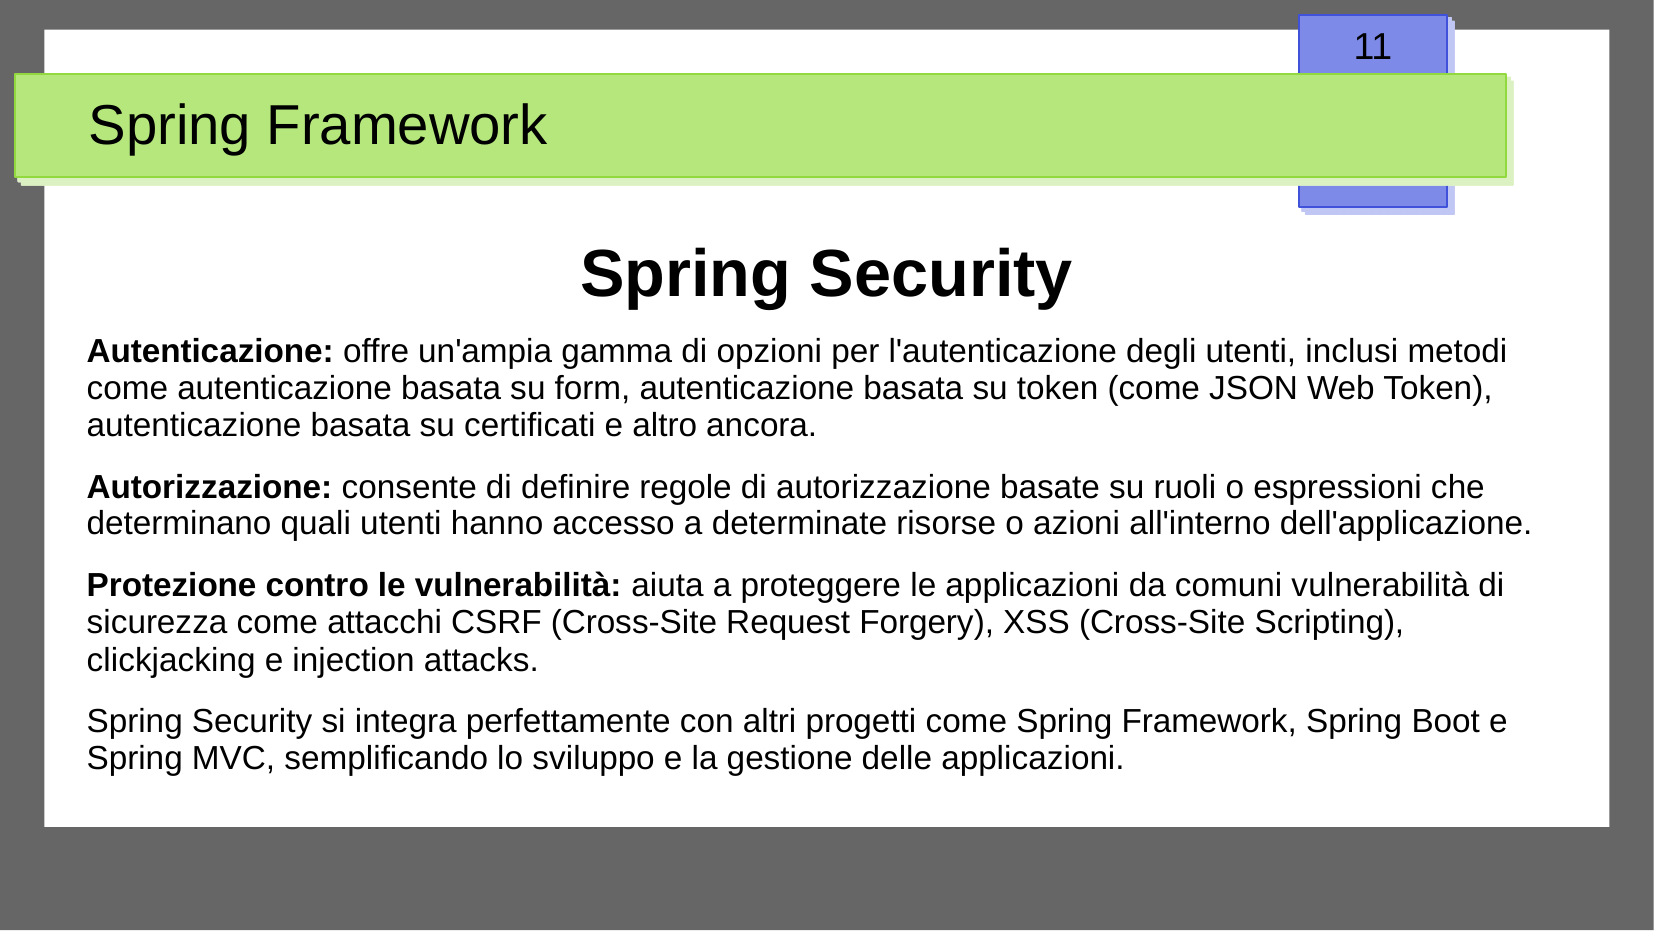

# Spring Framework
Spring Security
Autenticazione: offre un'ampia gamma di opzioni per l'autenticazione degli utenti, inclusi metodi come autenticazione basata su form, autenticazione basata su token (come JSON Web Token), autenticazione basata su certificati e altro ancora.
Autorizzazione: consente di definire regole di autorizzazione basate su ruoli o espressioni che determinano quali utenti hanno accesso a determinate risorse o azioni all'interno dell'applicazione.
Protezione contro le vulnerabilità: aiuta a proteggere le applicazioni da comuni vulnerabilità di sicurezza come attacchi CSRF (Cross-Site Request Forgery), XSS (Cross-Site Scripting), clickjacking e injection attacks.
Spring Security si integra perfettamente con altri progetti come Spring Framework, Spring Boot e Spring MVC, semplificando lo sviluppo e la gestione delle applicazioni.